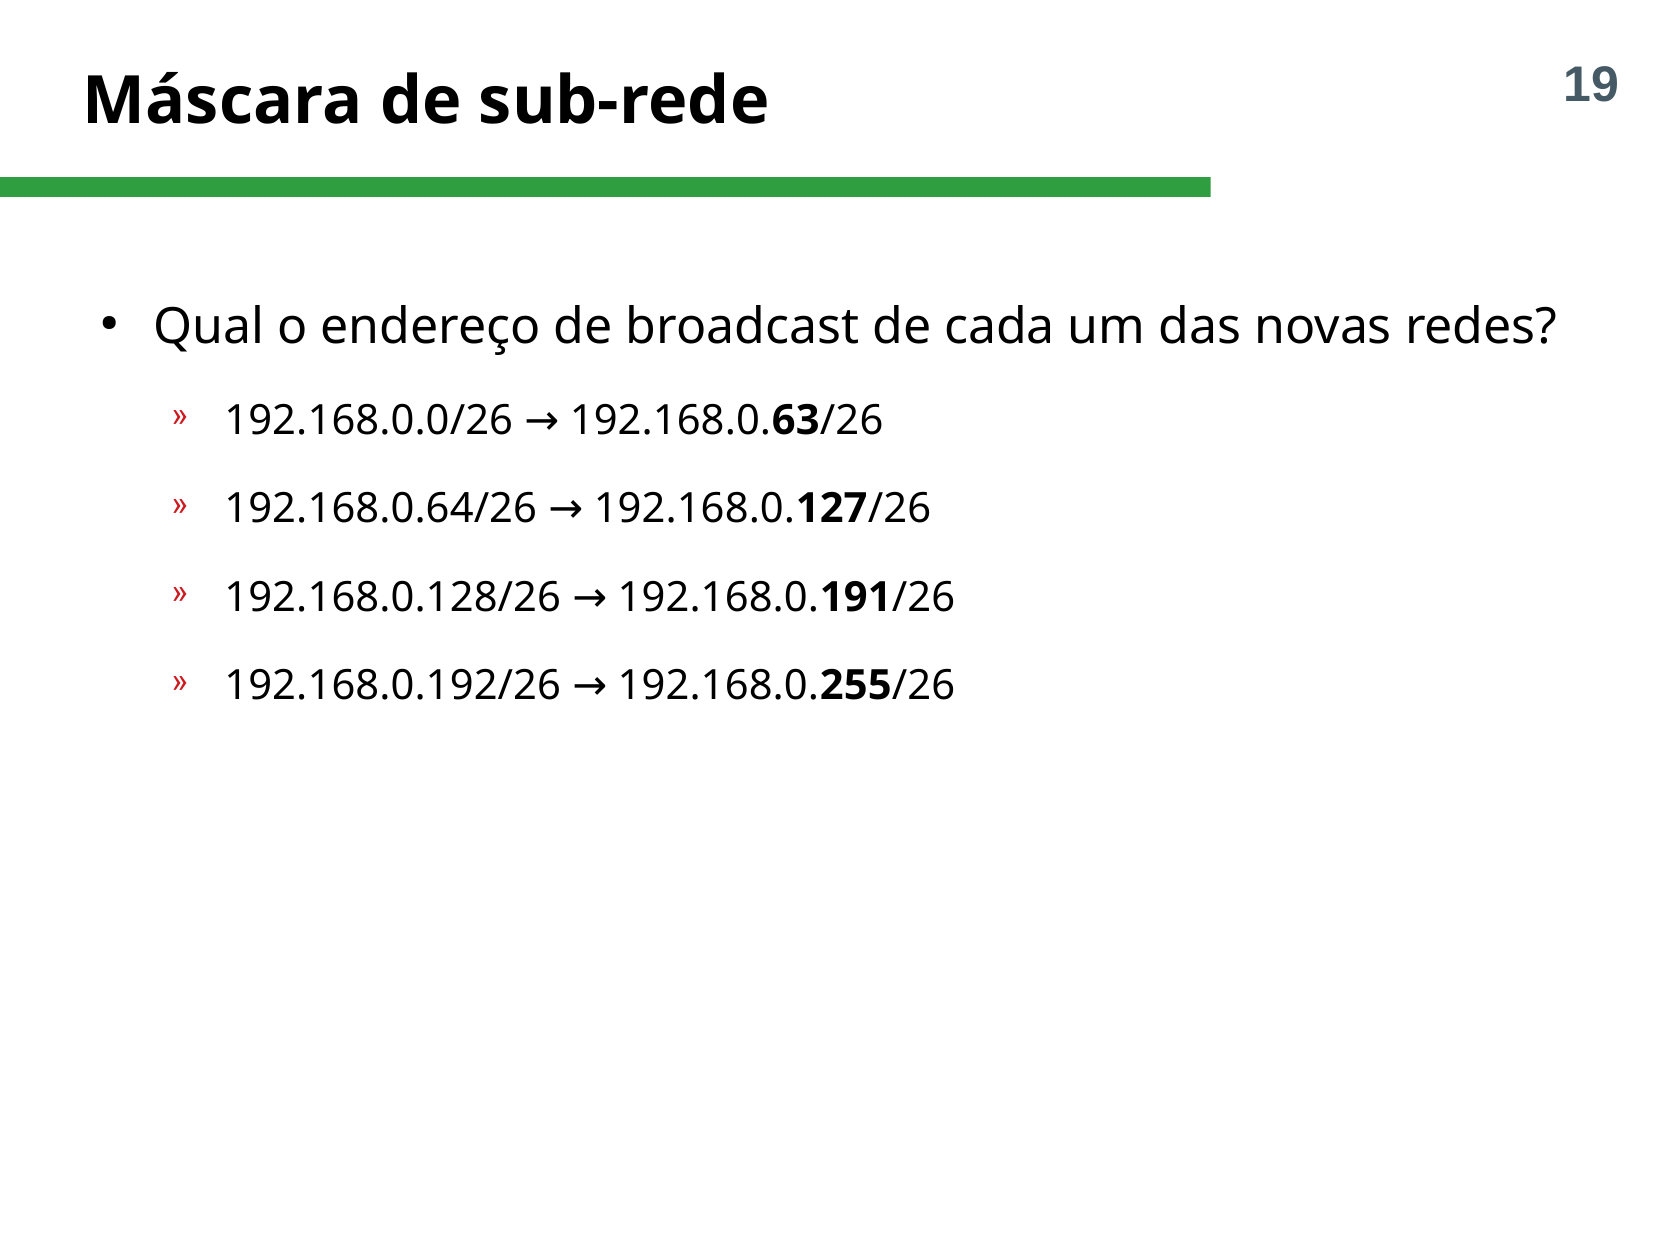

# Máscara de sub-rede
Qual o endereço de broadcast de cada um das novas redes?
192.168.0.0/26 → 192.168.0.63/26
192.168.0.64/26 → 192.168.0.127/26
192.168.0.128/26 → 192.168.0.191/26
192.168.0.192/26 → 192.168.0.255/26